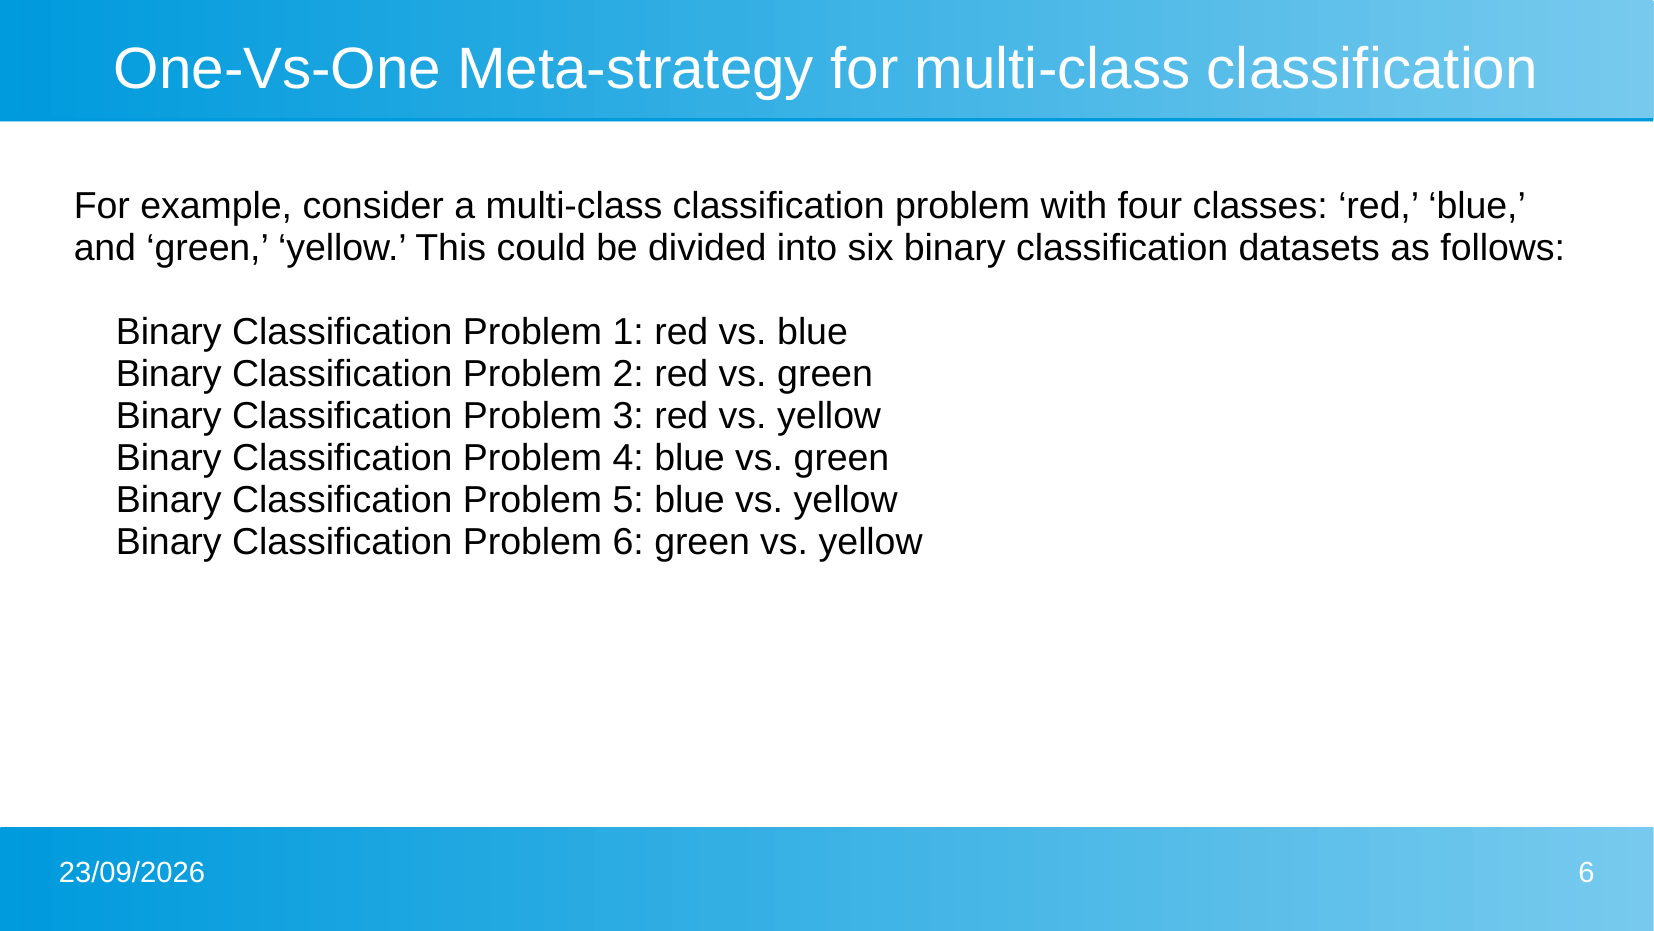

# One-Vs-One Meta-strategy for multi-class classification
For example, consider a multi-class classification problem with four classes: ‘red,’ ‘blue,’ and ‘green,’ ‘yellow.’ This could be divided into six binary classification datasets as follows:
 Binary Classification Problem 1: red vs. blue
 Binary Classification Problem 2: red vs. green
 Binary Classification Problem 3: red vs. yellow
 Binary Classification Problem 4: blue vs. green
 Binary Classification Problem 5: blue vs. yellow
 Binary Classification Problem 6: green vs. yellow
6